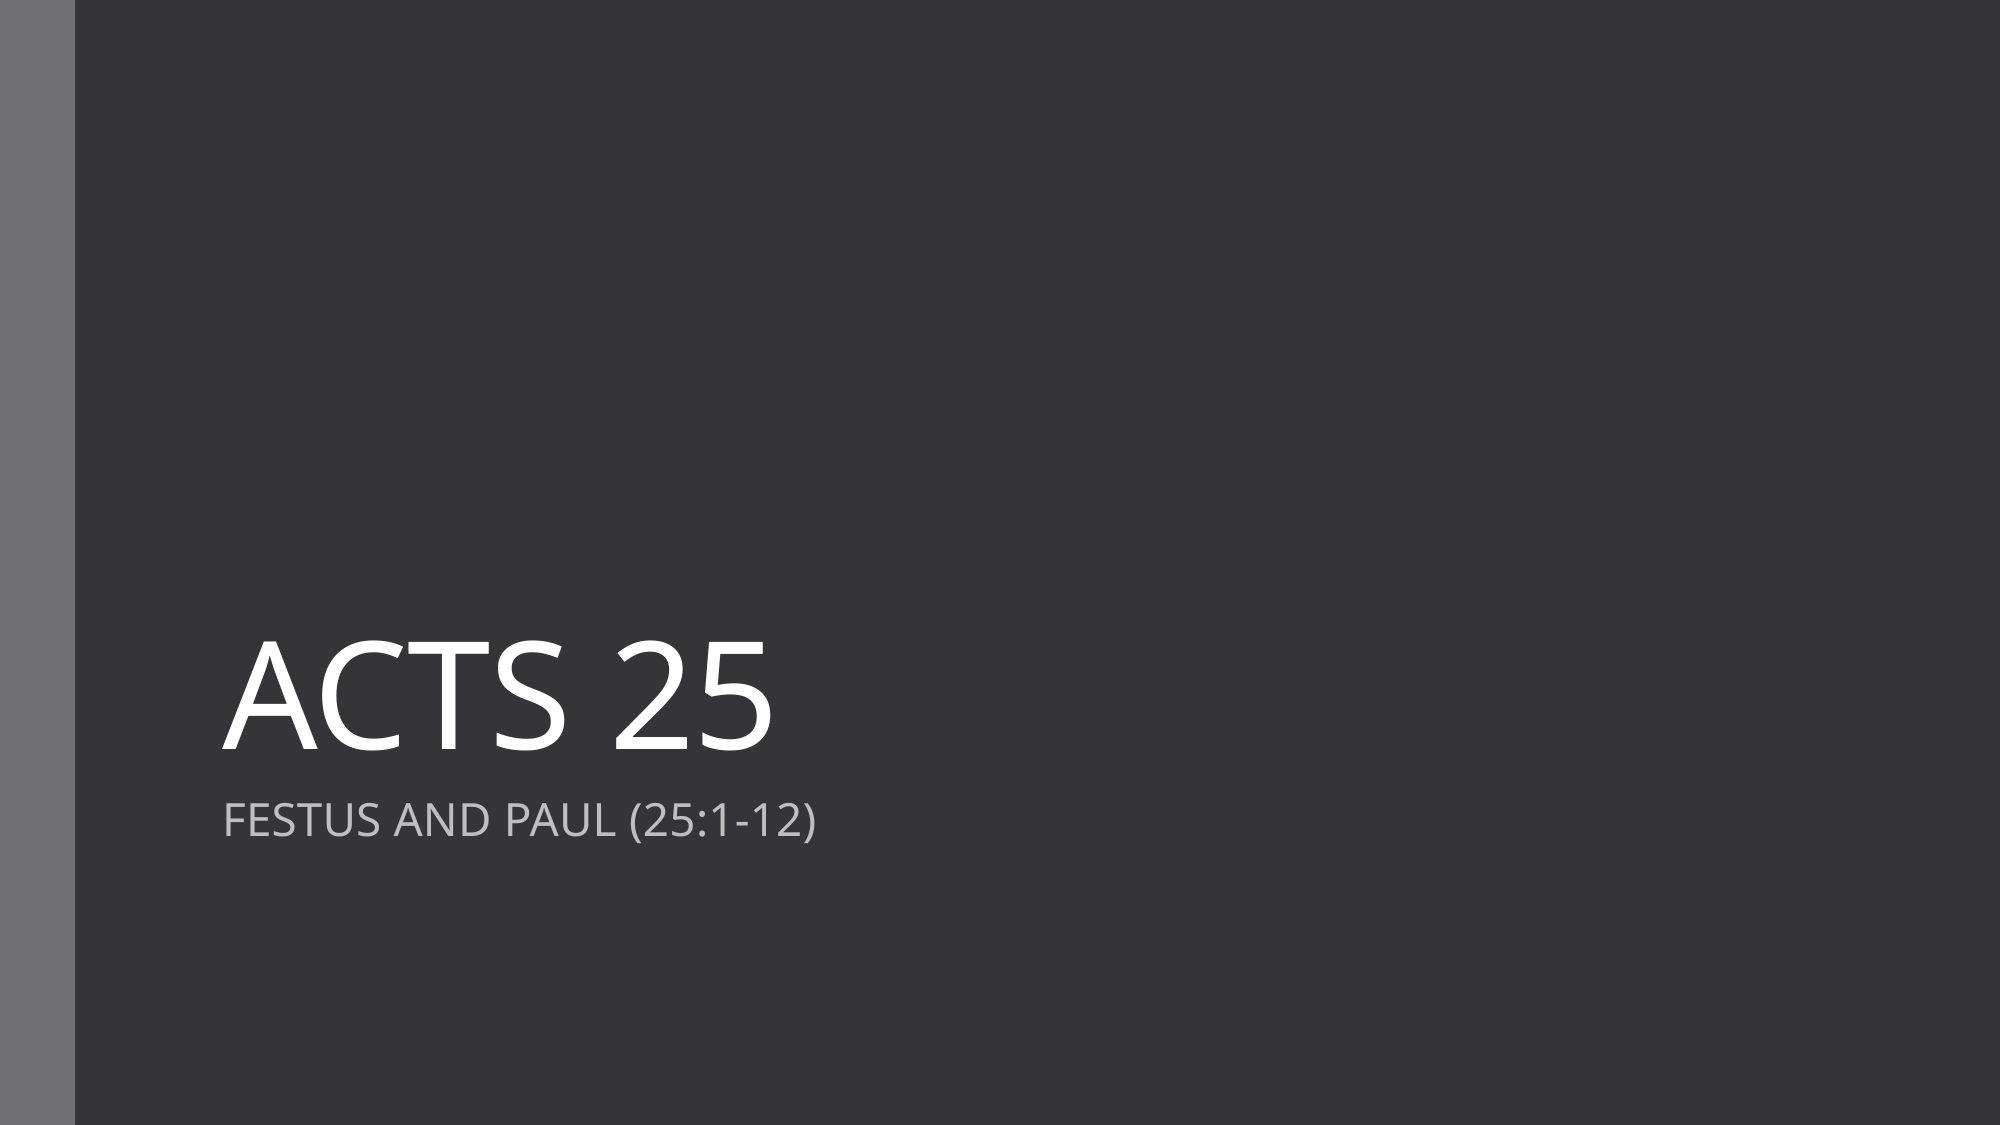

# ACTS 25
FESTUS AND PAUL (25:1-12)